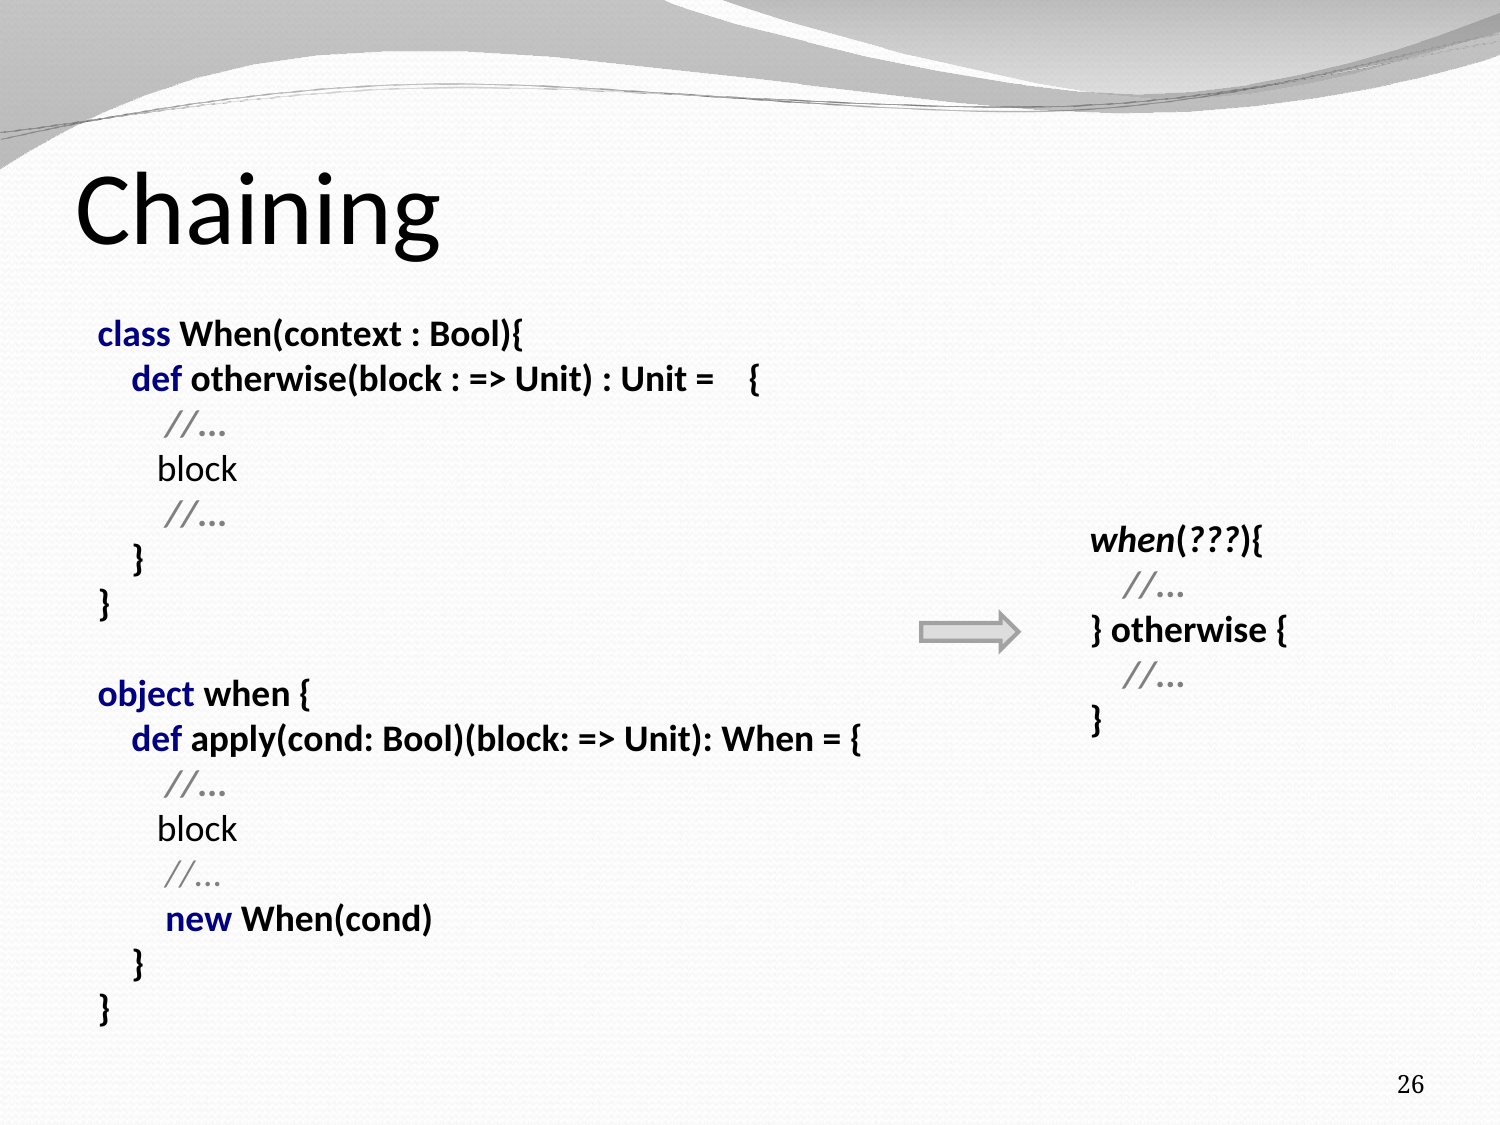

# Chaining
class When(context : Bool){
 def otherwise(block : => Unit) : Unit = {
 //...
 block
 //...
 }
}
object when {
 def apply(cond: Bool)(block: => Unit): When = {
 //...
 block
 //...
 new When(cond)
 }
}
when(???){
 //...
} otherwise {
 //...
}